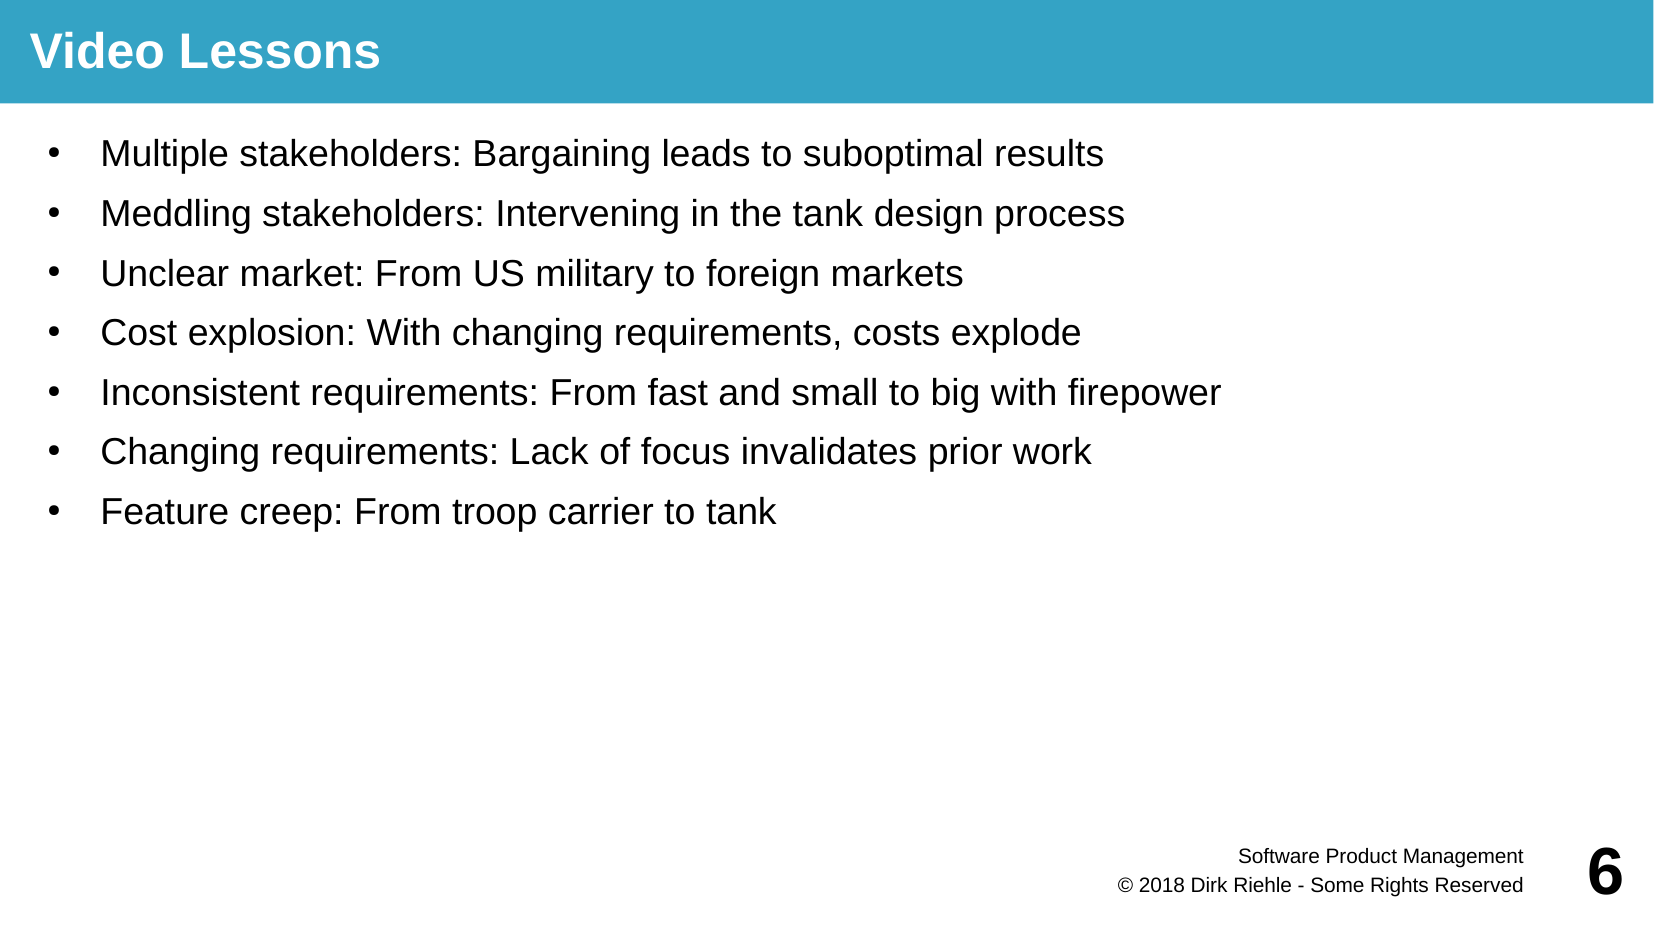

# Video Lessons
Multiple stakeholders: Bargaining leads to suboptimal results
Meddling stakeholders: Intervening in the tank design process
Unclear market: From US military to foreign markets
Cost explosion: With changing requirements, costs explode
Inconsistent requirements: From fast and small to big with firepower
Changing requirements: Lack of focus invalidates prior work
Feature creep: From troop carrier to tank
Software Product Management
6
© 2018 Dirk Riehle - Some Rights Reserved